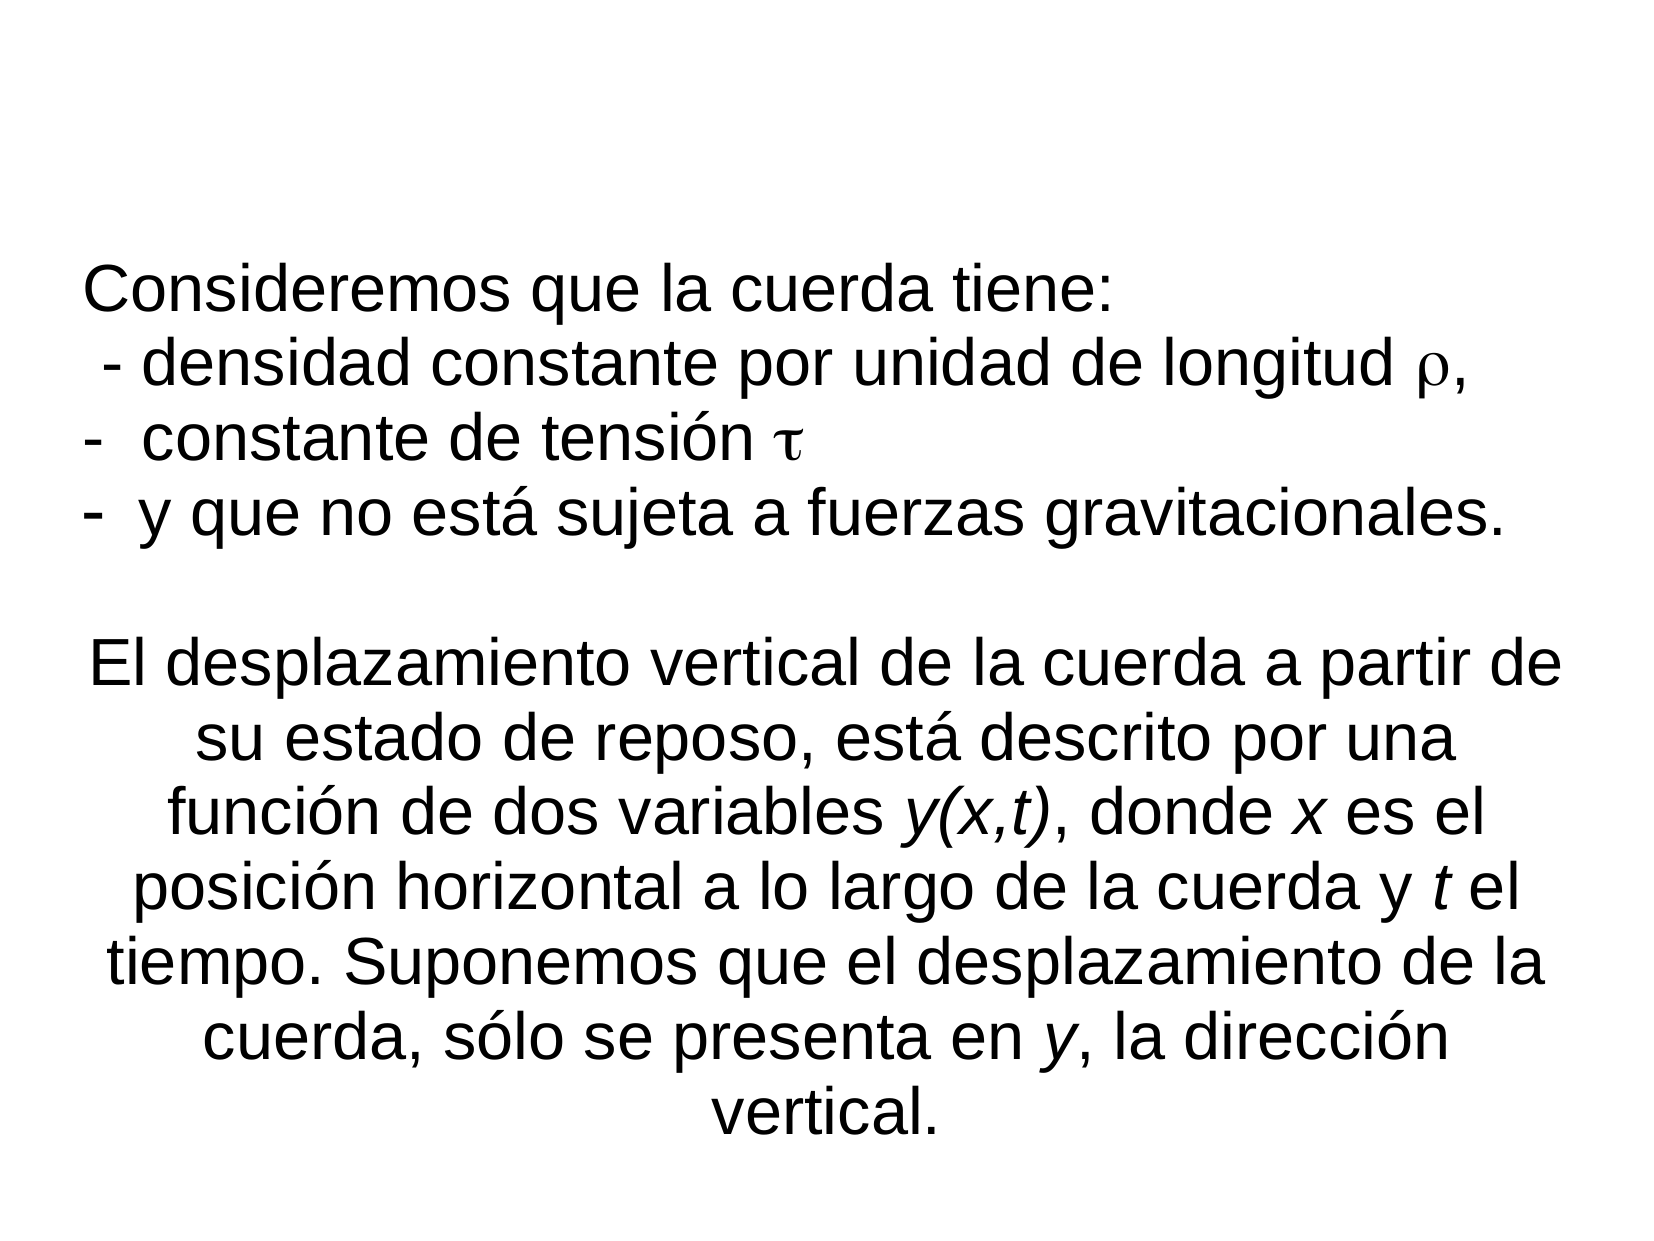

#
Consideremos que la cuerda tiene:
 - densidad constante por unidad de longitud r,
- constante de tensión t
- y que no está sujeta a fuerzas gravitacionales.
El desplazamiento vertical de la cuerda a partir de su estado de reposo, está descrito por una función de dos variables y(x,t), donde x es el posición horizontal a lo largo de la cuerda y t el tiempo. Suponemos que el desplazamiento de la cuerda, sólo se presenta en y, la dirección vertical.